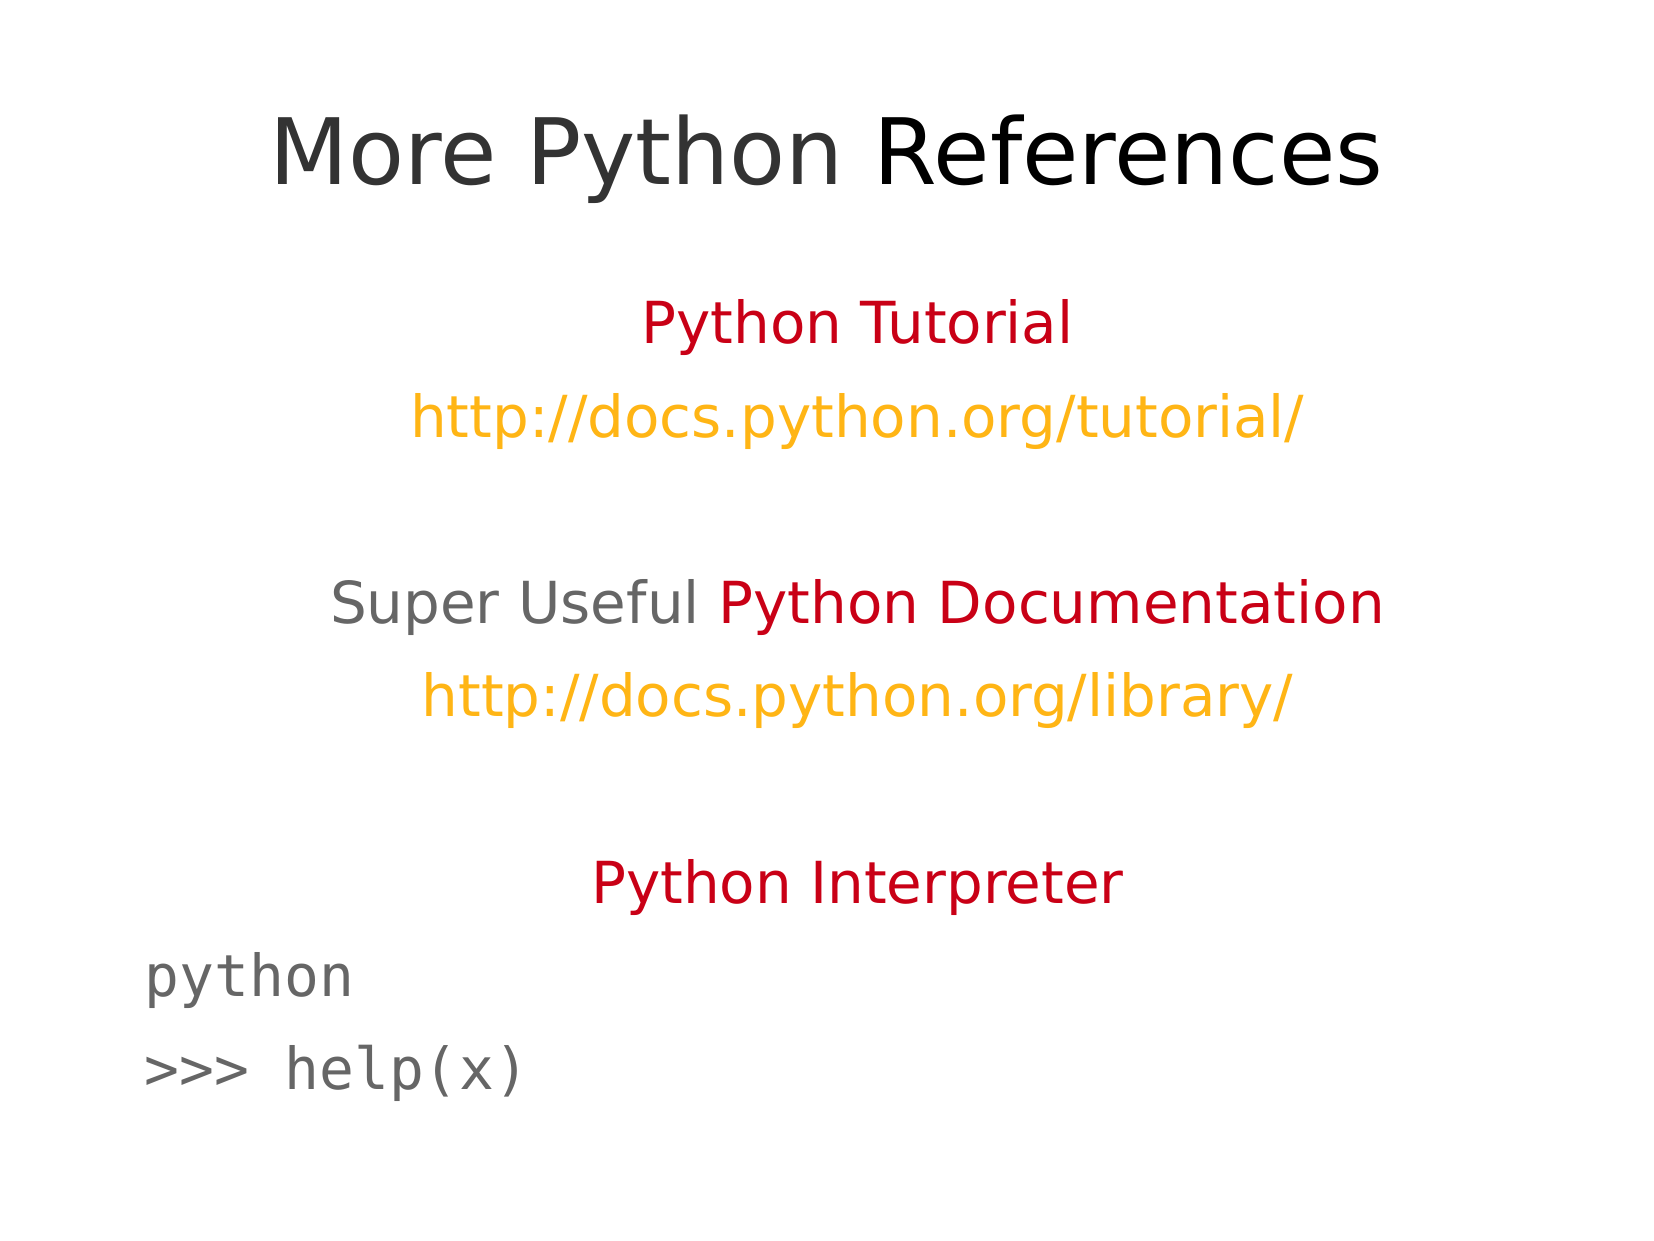

# More Python References
Python Tutorial
http://docs.python.org/tutorial/
Super Useful Python Documentation
http://docs.python.org/library/
Python Interpreter
python
>>> help(x)